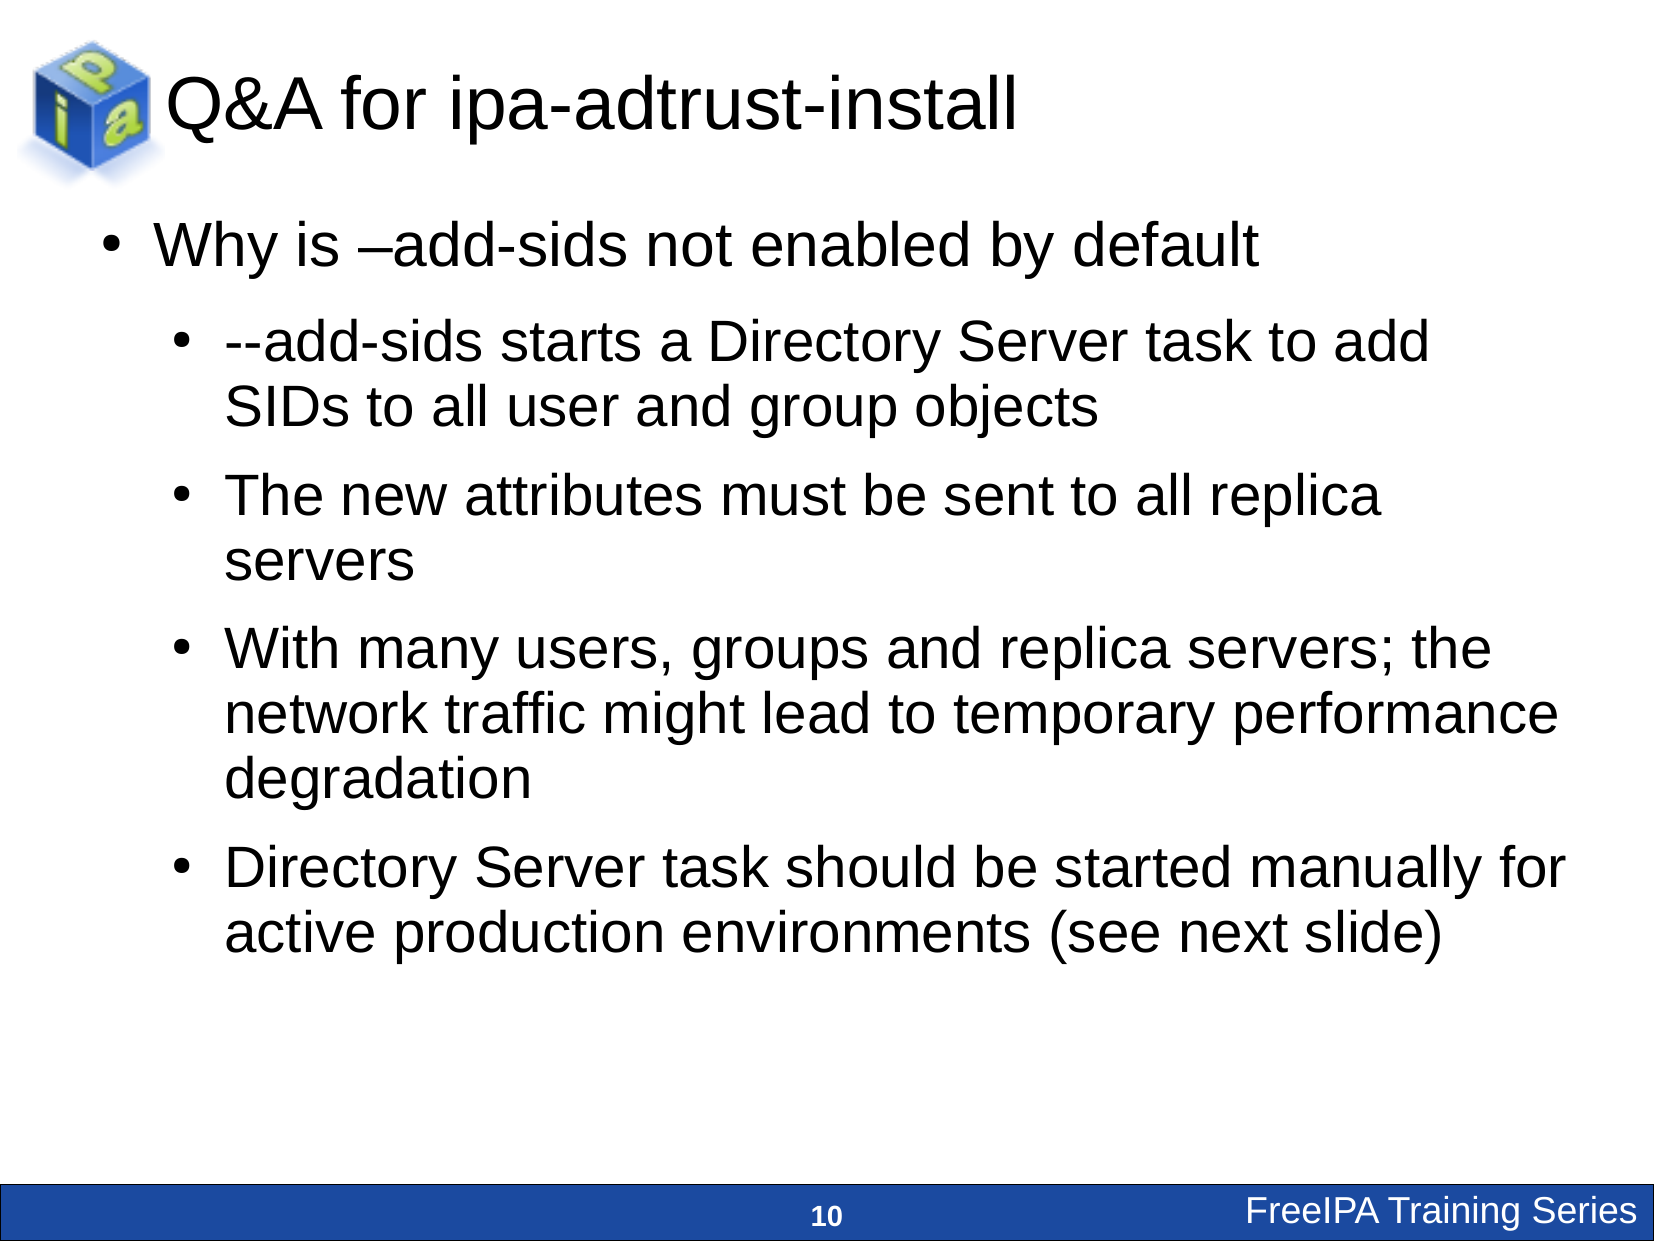

# Q&A for ipa-adtrust-install
Why is –add-sids not enabled by default
--add-sids starts a Directory Server task to add SIDs to all user and group objects
The new attributes must be sent to all replica servers
With many users, groups and replica servers; the network traffic might lead to temporary performance degradation
Directory Server task should be started manually for active production environments (see next slide)
10